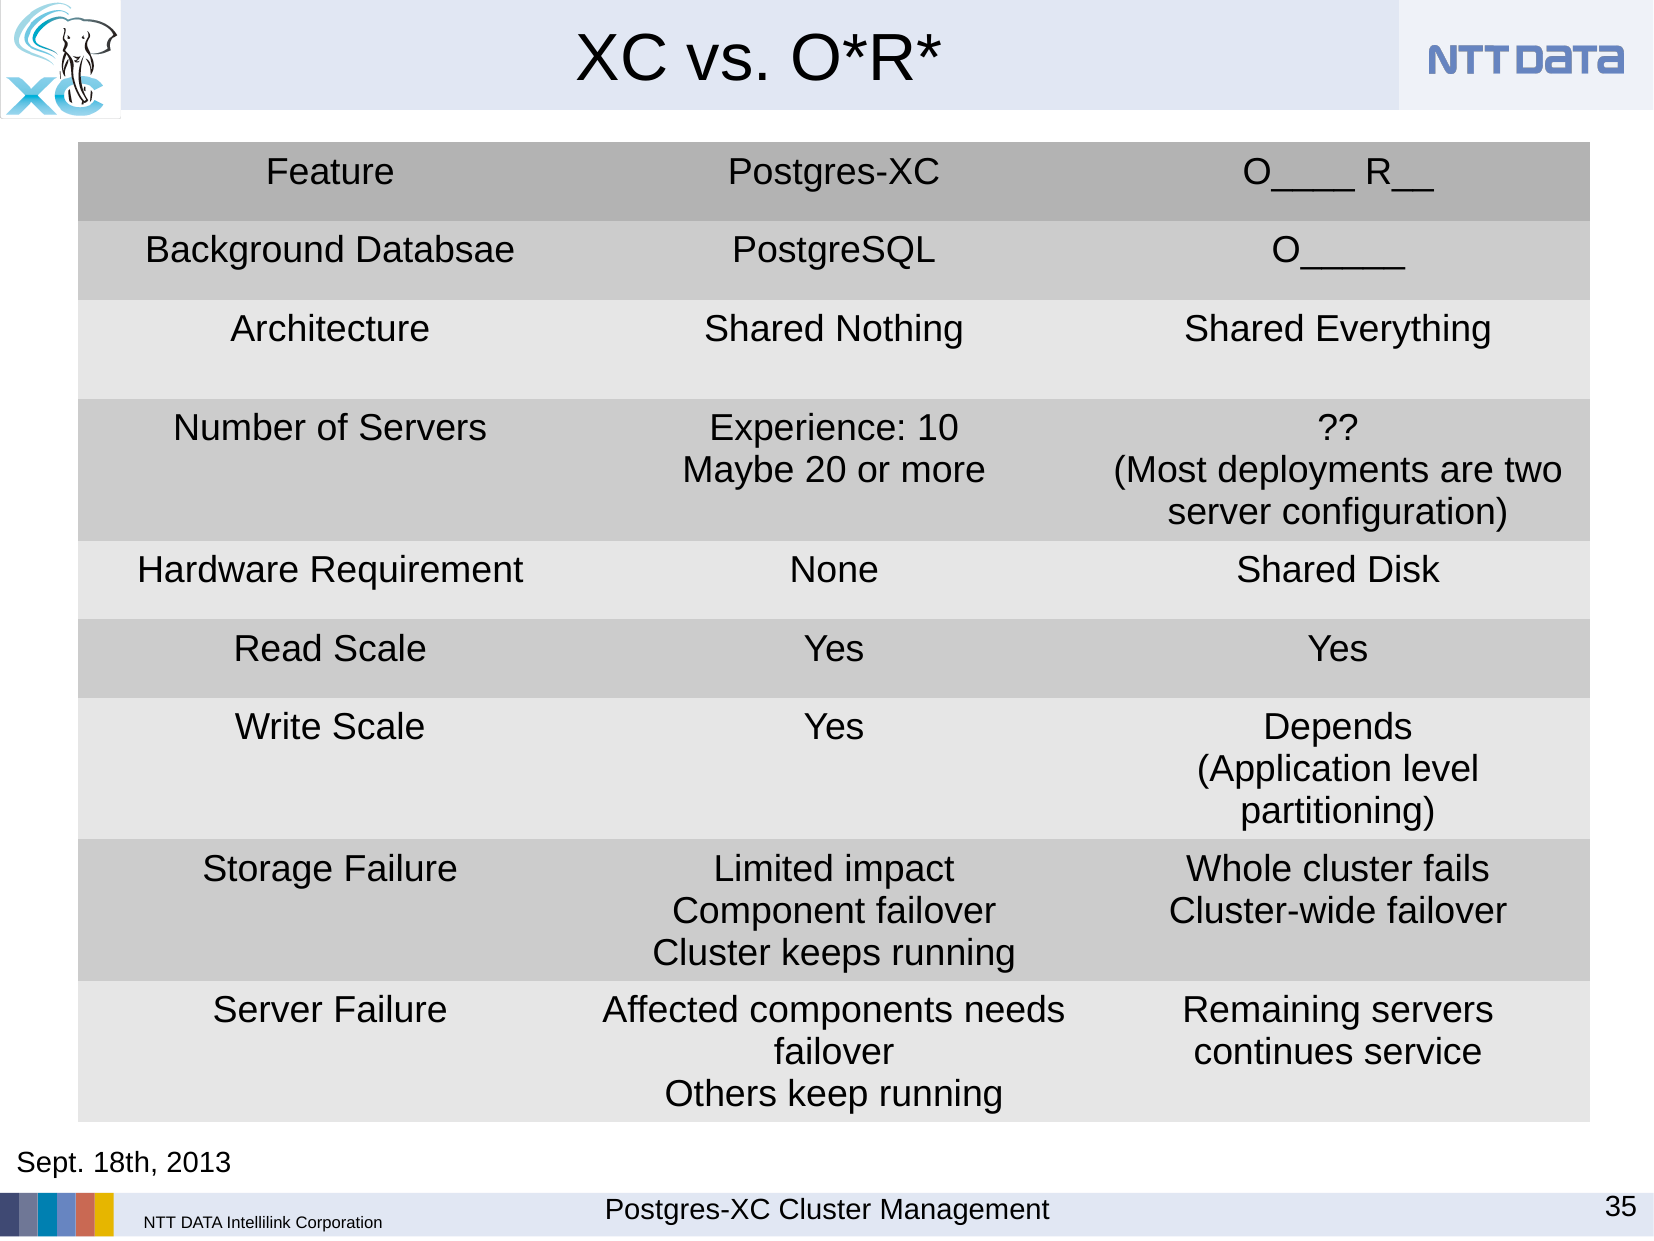

# XC vs. O*R*
| Feature | Postgres-XC | O\_\_\_\_ R\_\_ |
| --- | --- | --- |
| Background Databsae | PostgreSQL | O\_\_\_\_\_ |
| Architecture | Shared Nothing | Shared Everything |
| Number of Servers | Experience: 10 Maybe 20 or more | ?? (Most deployments are two server configuration) |
| Hardware Requirement | None | Shared Disk |
| Read Scale | Yes | Yes |
| Write Scale | Yes | Depends (Application level partitioning) |
| Storage Failure | Limited impact Component failover Cluster keeps running | Whole cluster fails Cluster-wide failover |
| Server Failure | Affected components needs failover Others keep running | Remaining servers continues service |
Sept. 18th, 2013
35
Postgres-XC Cluster Management